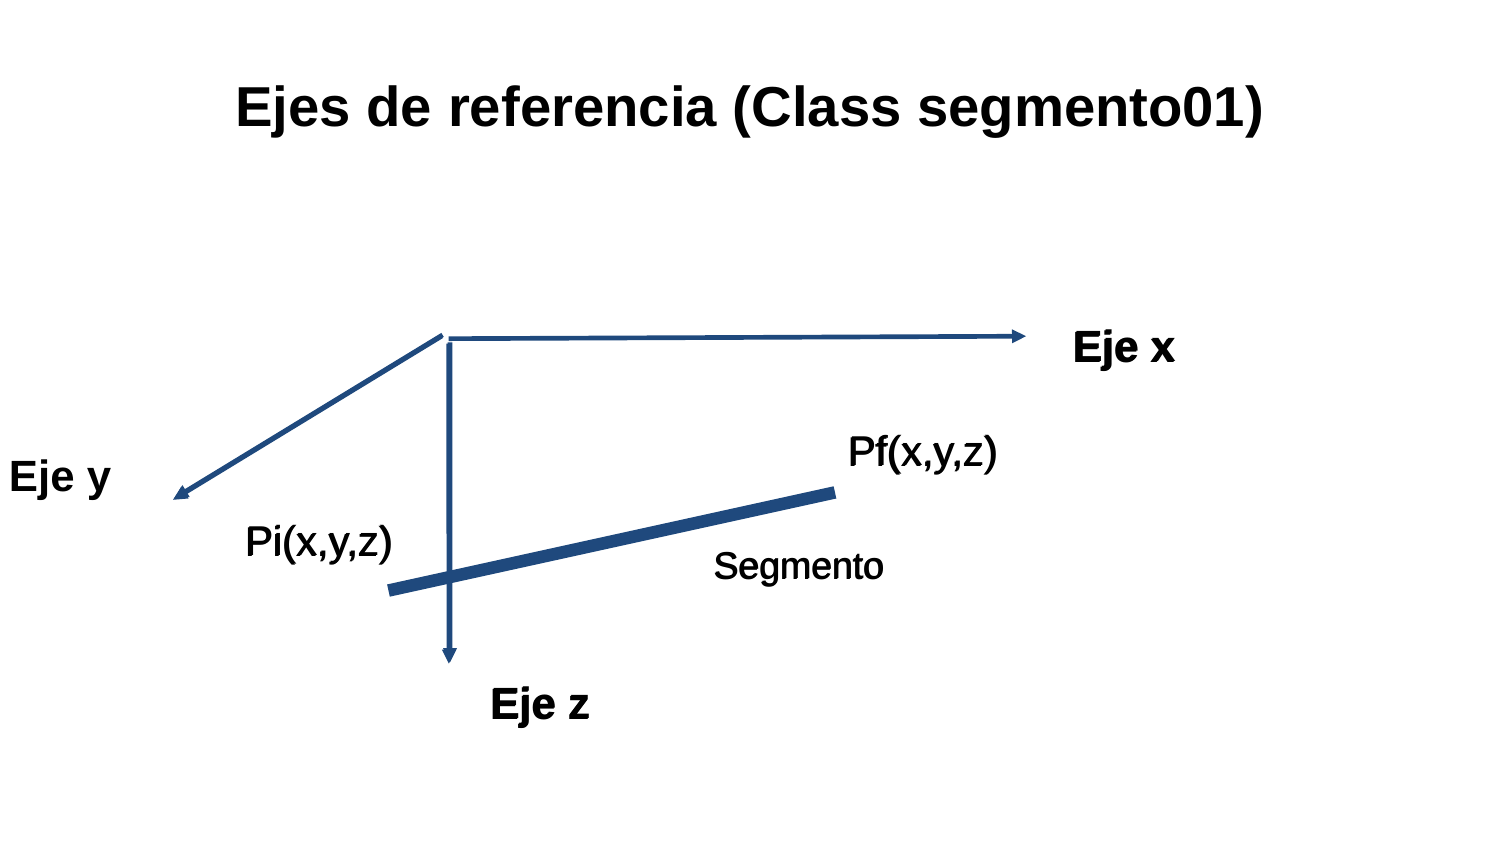

Ejes de referencia (Class segmento01)
Eje x
Eje x
Pf(x,y,z)
Pf(x,y,z)
Eje y
Pi(x,y,z)
Pi(x,y,z)
Segmento
Segmento
Eje z
Eje z